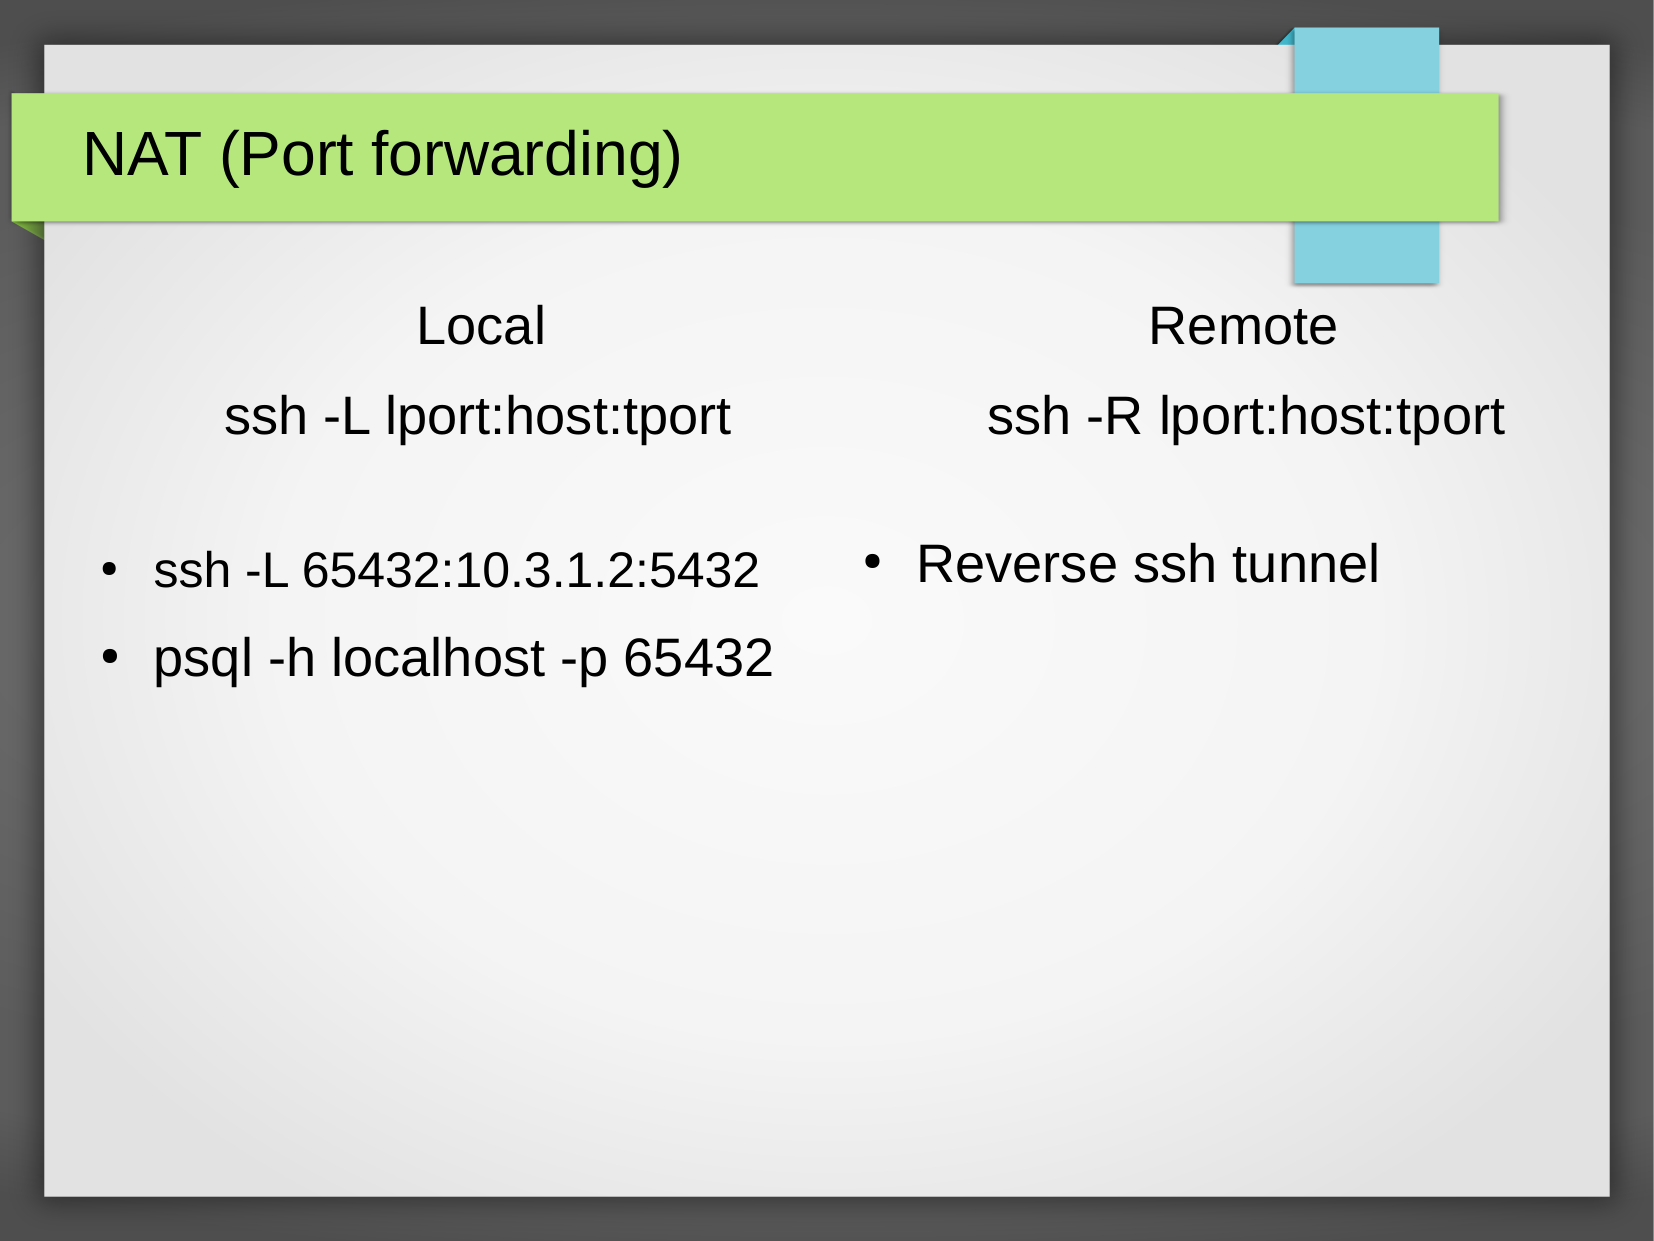

# NAT (Port forwarding)
Local
ssh -L lport:host:tport
ssh -L 65432:10.3.1.2:5432
psql -h localhost -p 65432
Remote
ssh -R lport:host:tport
Reverse ssh tunnel